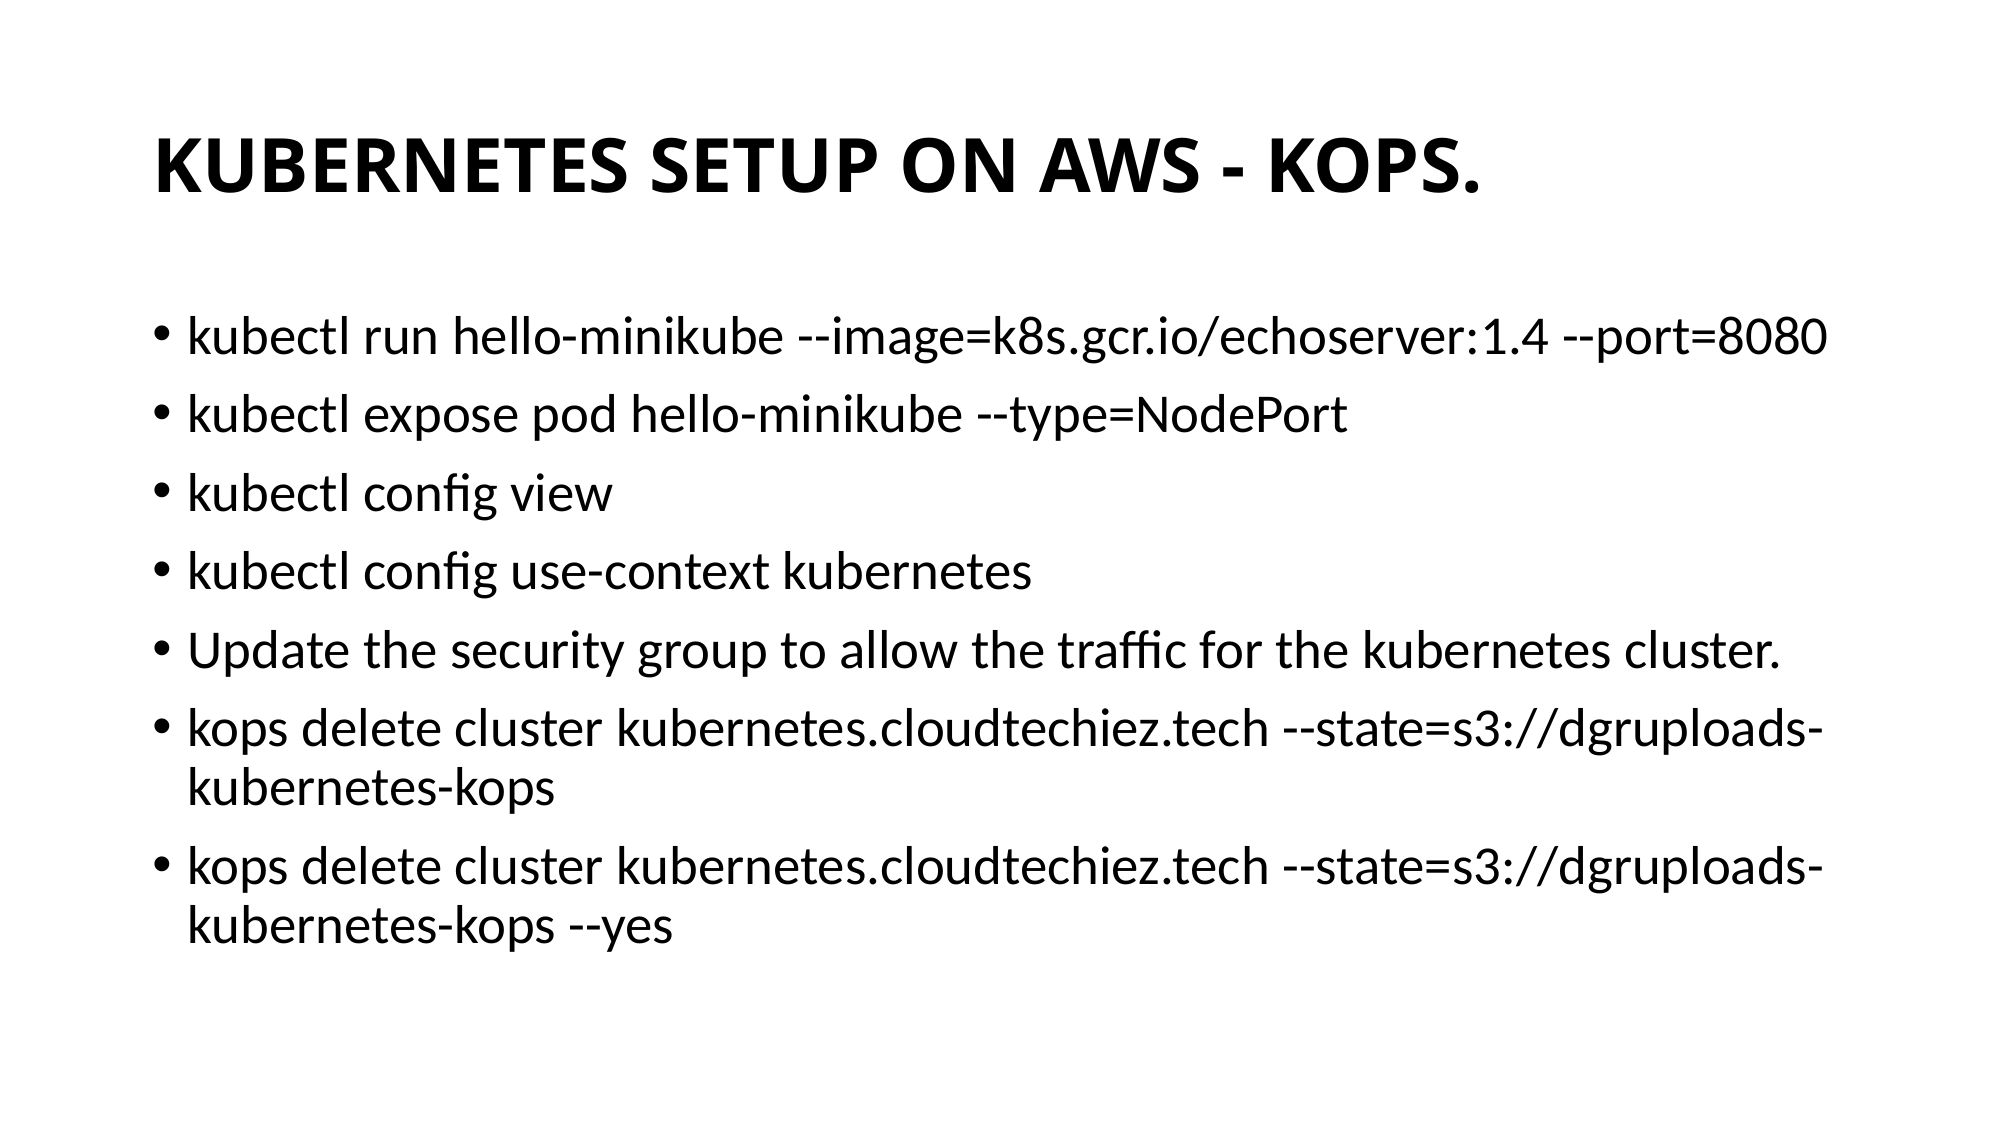

# KUBERNETES SETUP ON AWS - KOPS.
kubectl run hello-minikube --image=k8s.gcr.io/echoserver:1.4 --port=8080
kubectl expose pod hello-minikube --type=NodePort
kubectl config view
kubectl config use-context kubernetes
Update the security group to allow the traffic for the kubernetes cluster.
kops delete cluster kubernetes.cloudtechiez.tech --state=s3://dgruploads-kubernetes-kops
kops delete cluster kubernetes.cloudtechiez.tech --state=s3://dgruploads-kubernetes-kops --yes